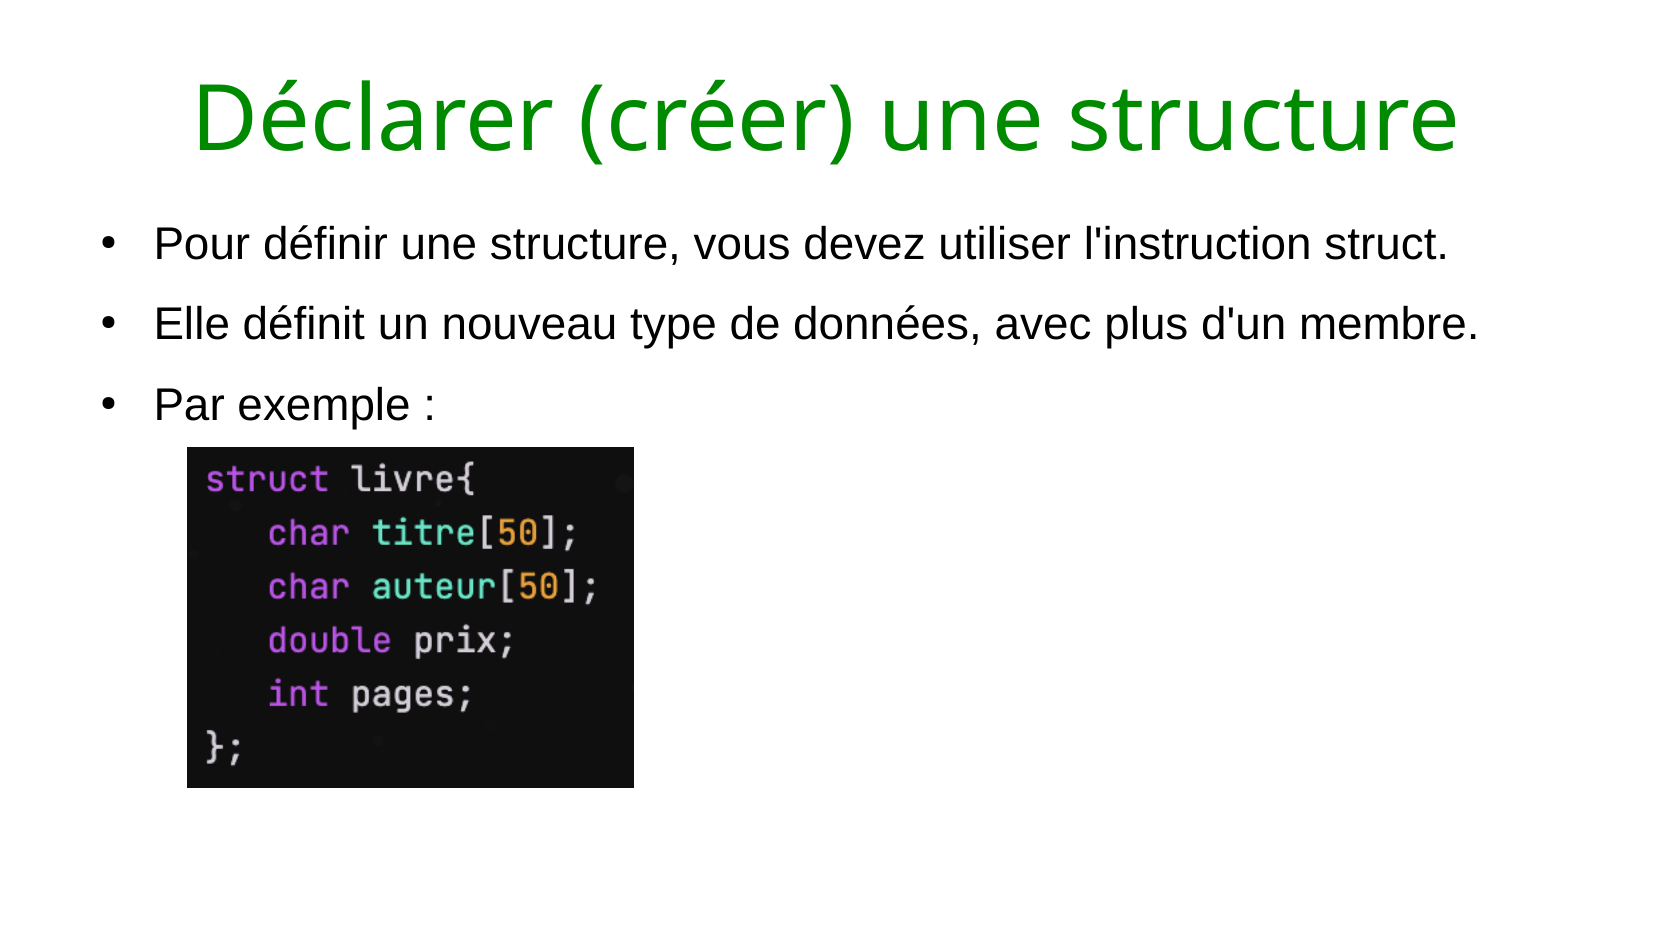

# Déclarer (créer) une structure
Pour définir une structure, vous devez utiliser l'instruction struct.
Elle définit un nouveau type de données, avec plus d'un membre.
Par exemple :